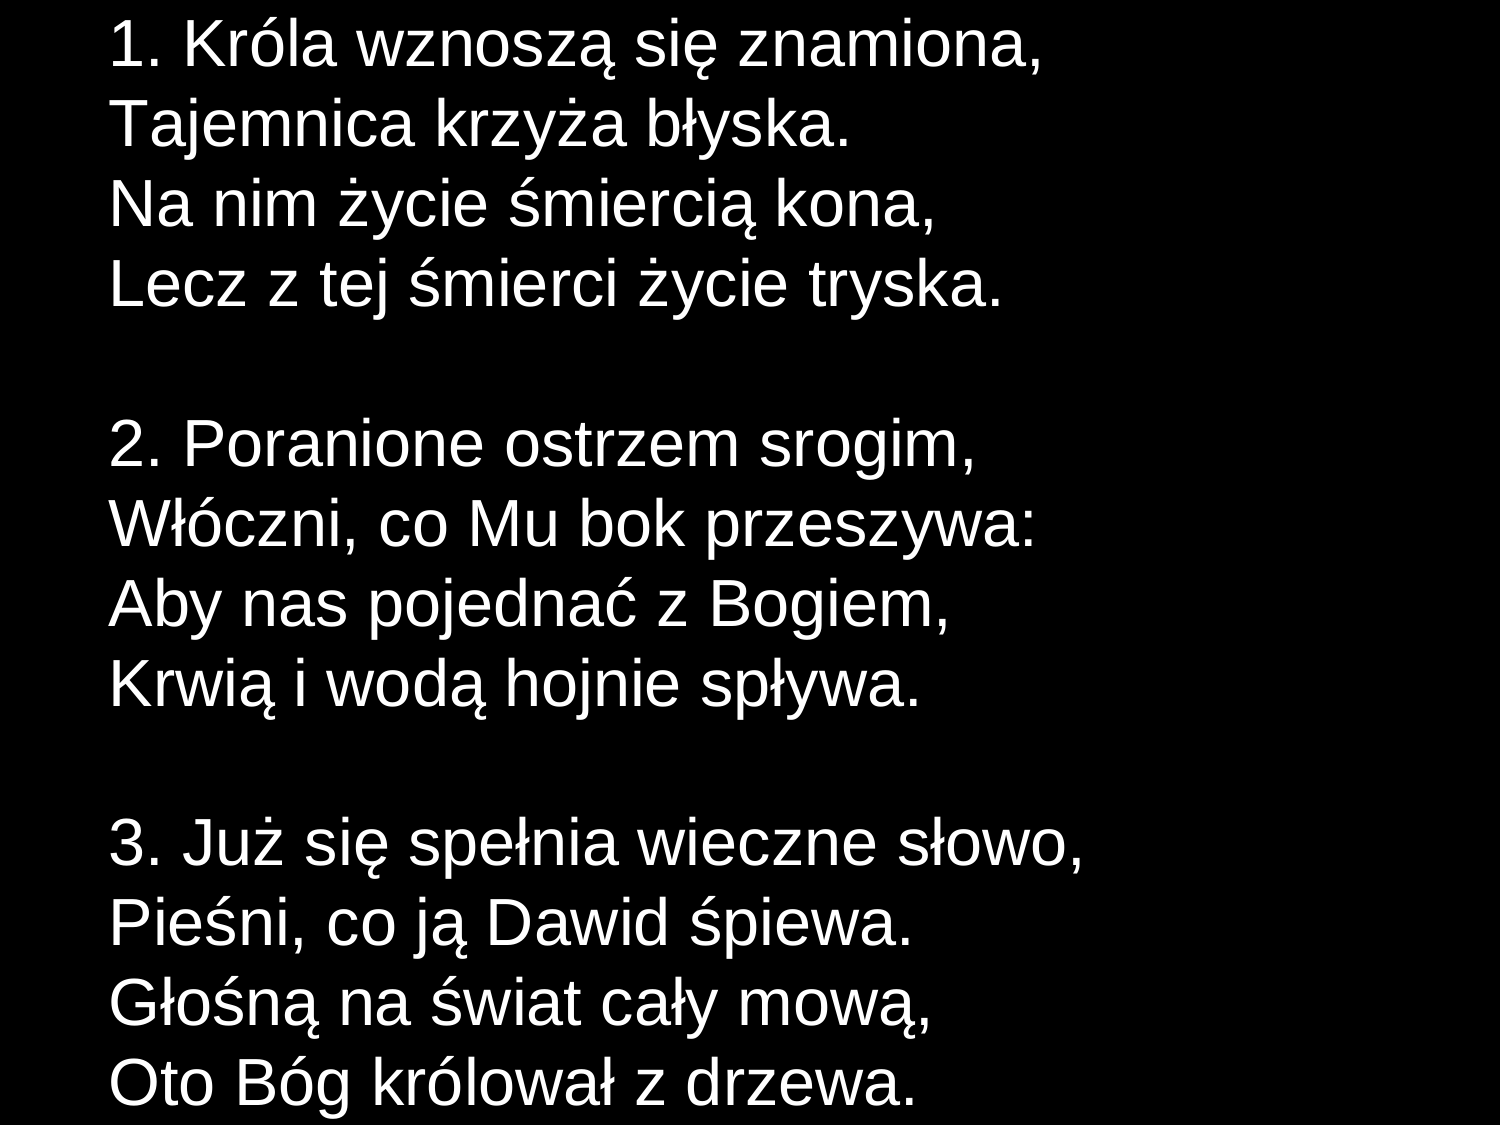

1. Króla wznoszą się znamiona,
Tajemnica krzyża błyska.
Na nim życie śmiercią kona,
Lecz z tej śmierci życie tryska.
2. Poranione ostrzem srogim,
Włóczni, co Mu bok przeszywa:
Aby nas pojednać z Bogiem,
Krwią i wodą hojnie spływa.
3. Już się spełnia wieczne słowo,
Pieśni, co ją Dawid śpiewa.
Głośną na świat cały mową,
Oto Bóg królował z drzewa.